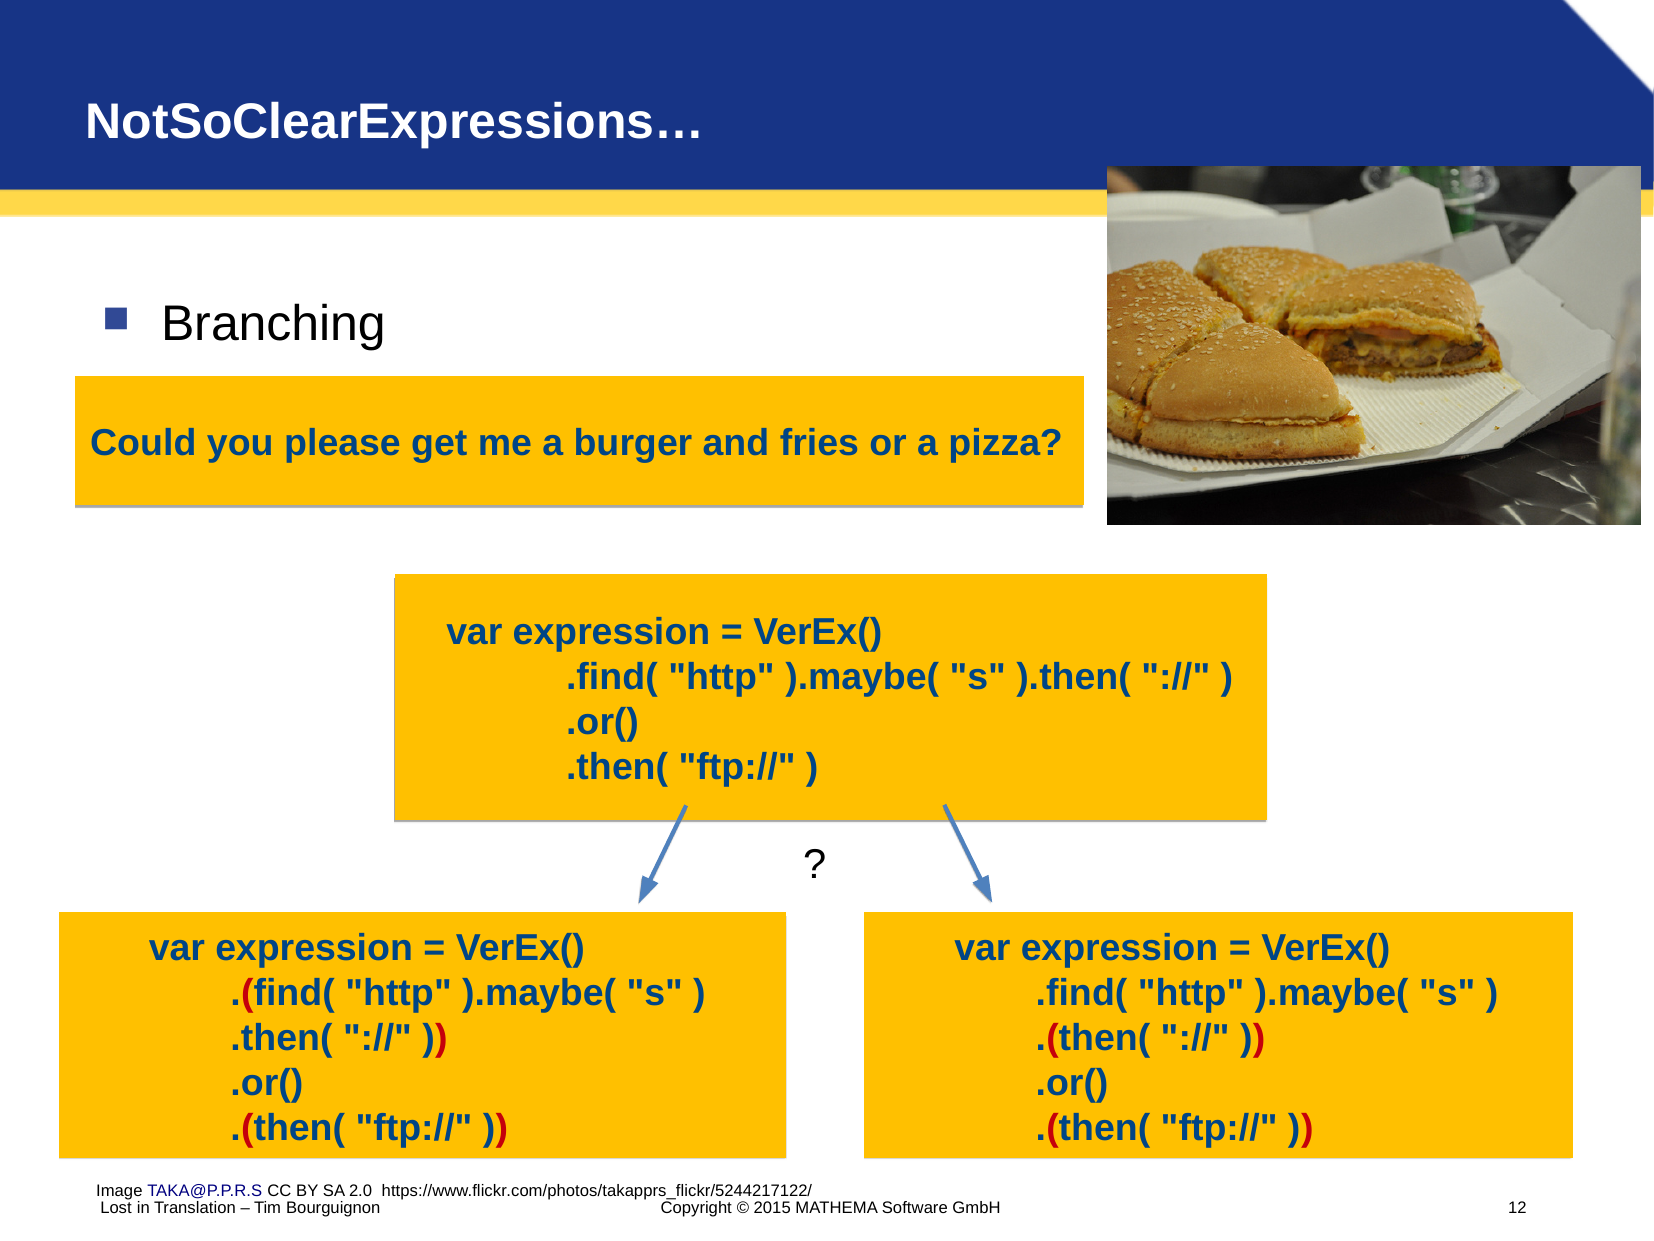

# NotSoClearExpressions…
Branching
Could you please get me a burger and fries or a pizza?
var expression = VerEx()
	.find( "http" ).maybe( "s" ).then( "://" )
	.or()
	.then( "ftp://" )
?
var expression = VerEx()
	.(find( "http" ).maybe( "s" )
	.then( "://" ))
	.or()
	.(then( "ftp://" ))
var expression = VerEx()
	.find( "http" ).maybe( "s" )
	.(then( "://" ))
	.or()
	.(then( "ftp://" ))
Image TAKA@P.P.R.S CC BY SA 2.0 https://www.flickr.com/photos/takapprs_flickr/5244217122/